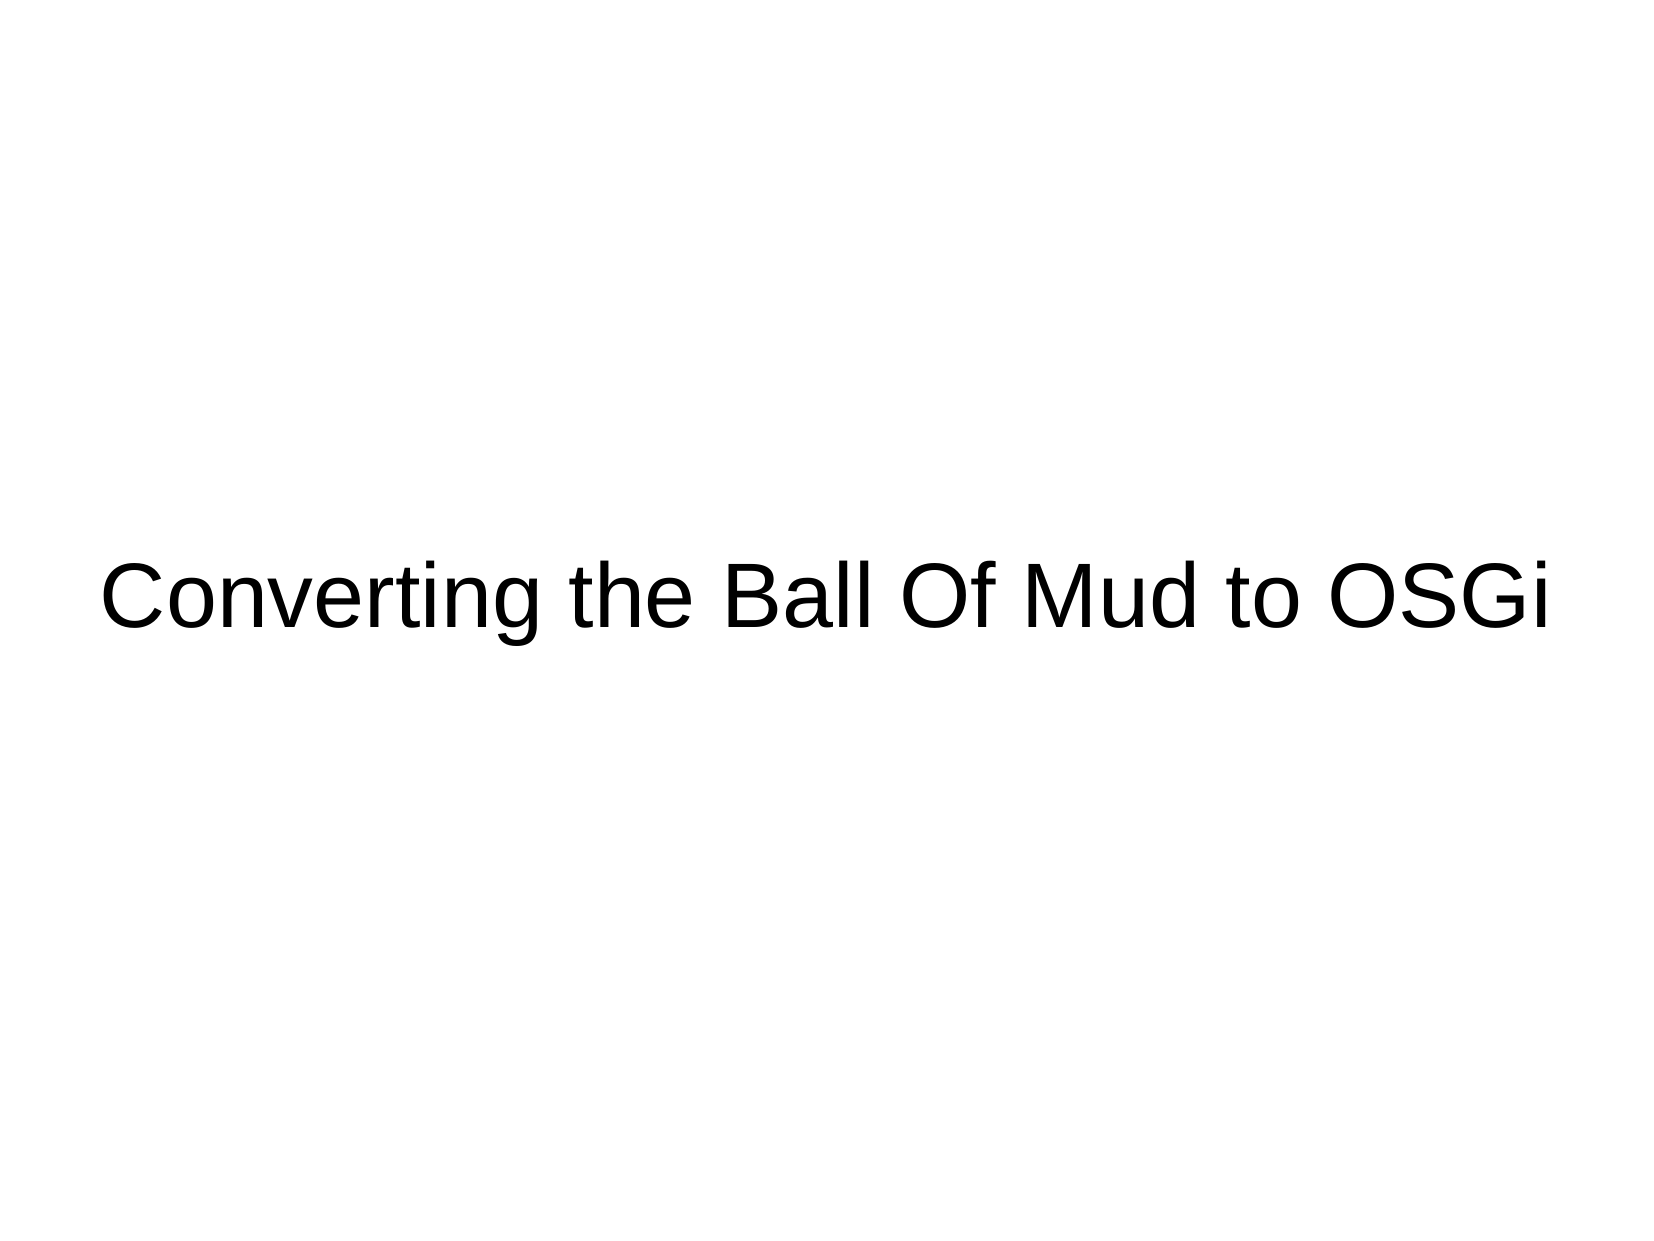

# Converting the Ball Of Mud to OSGi